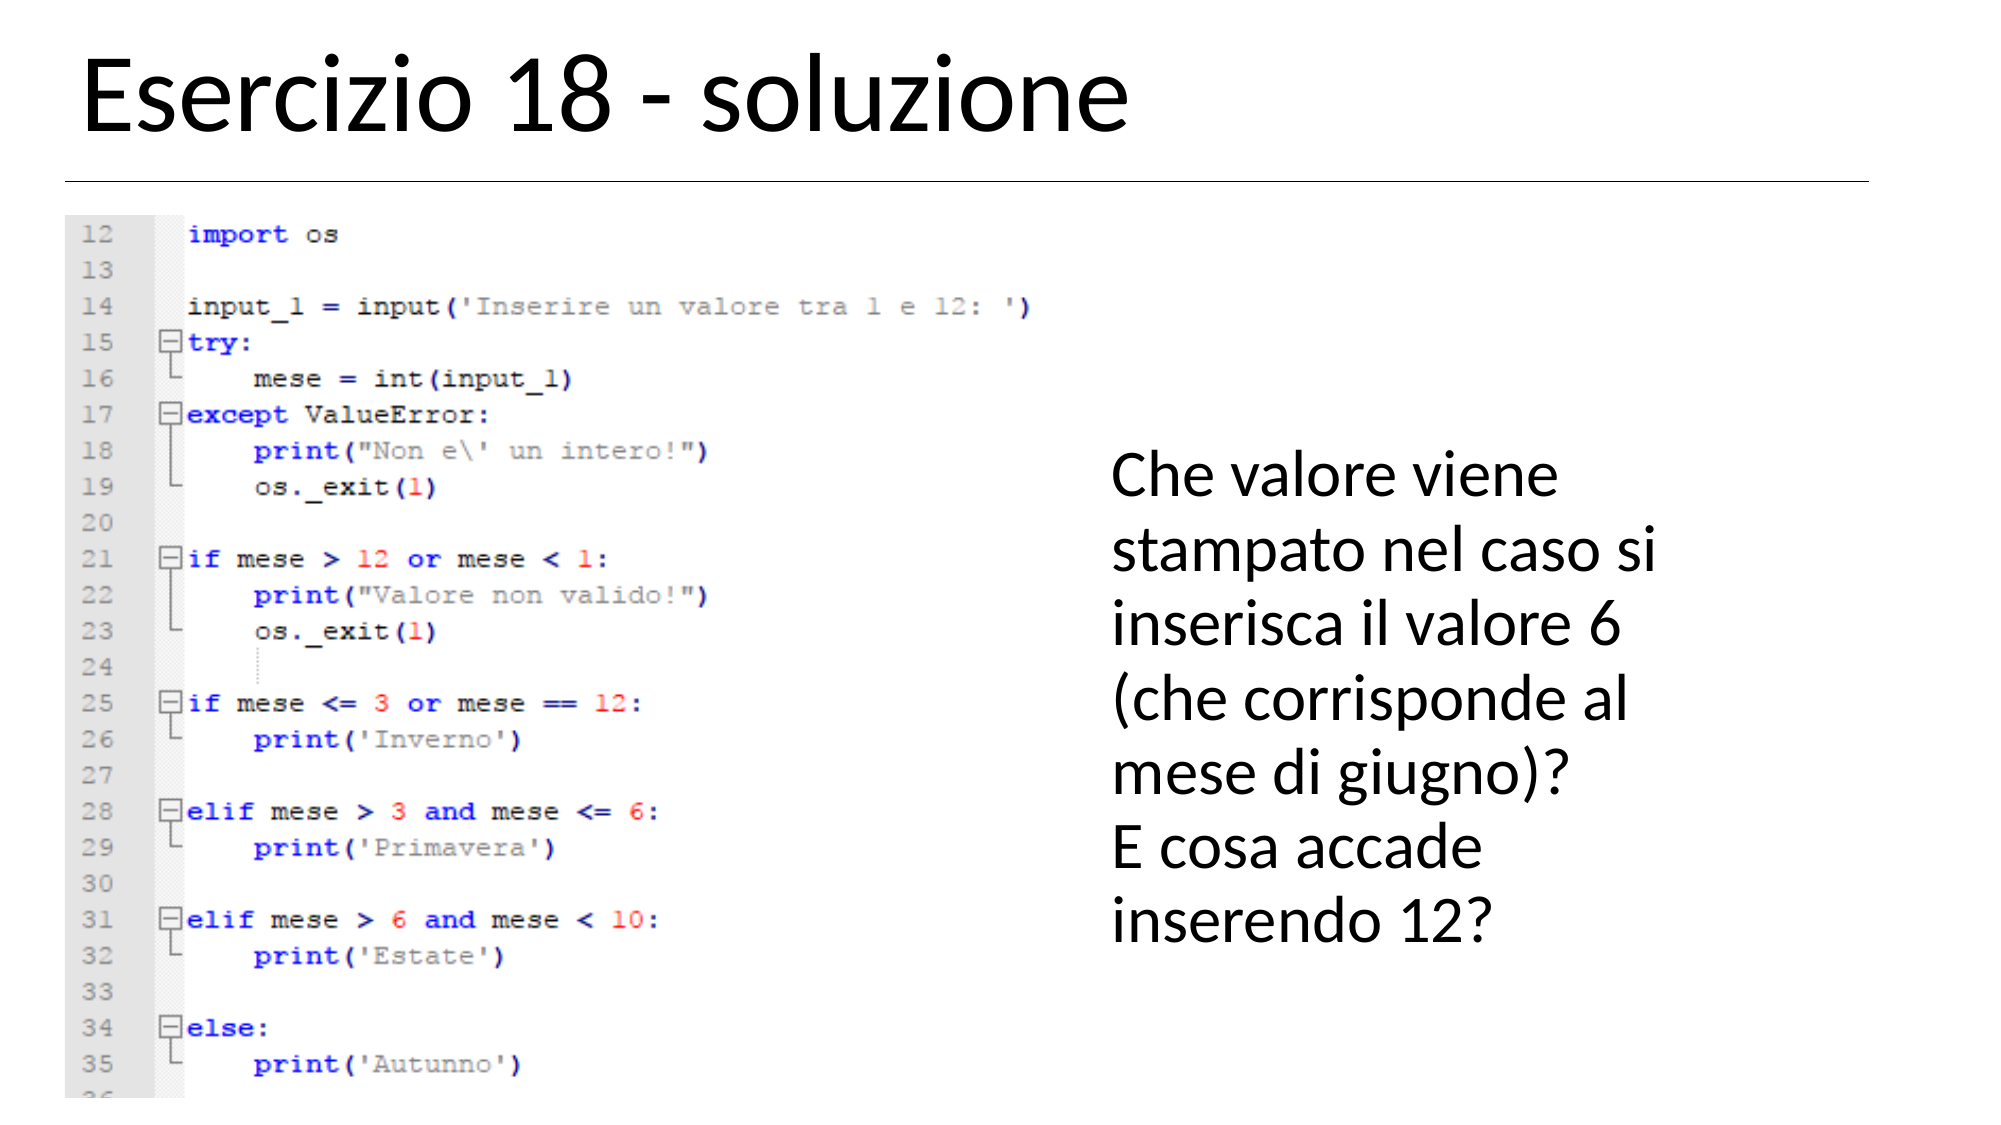

Esercizio 18 - soluzione
Che valore viene stampato nel caso si inserisca il valore 6 (che corrisponde al mese di giugno)?
E cosa accade inserendo 12?